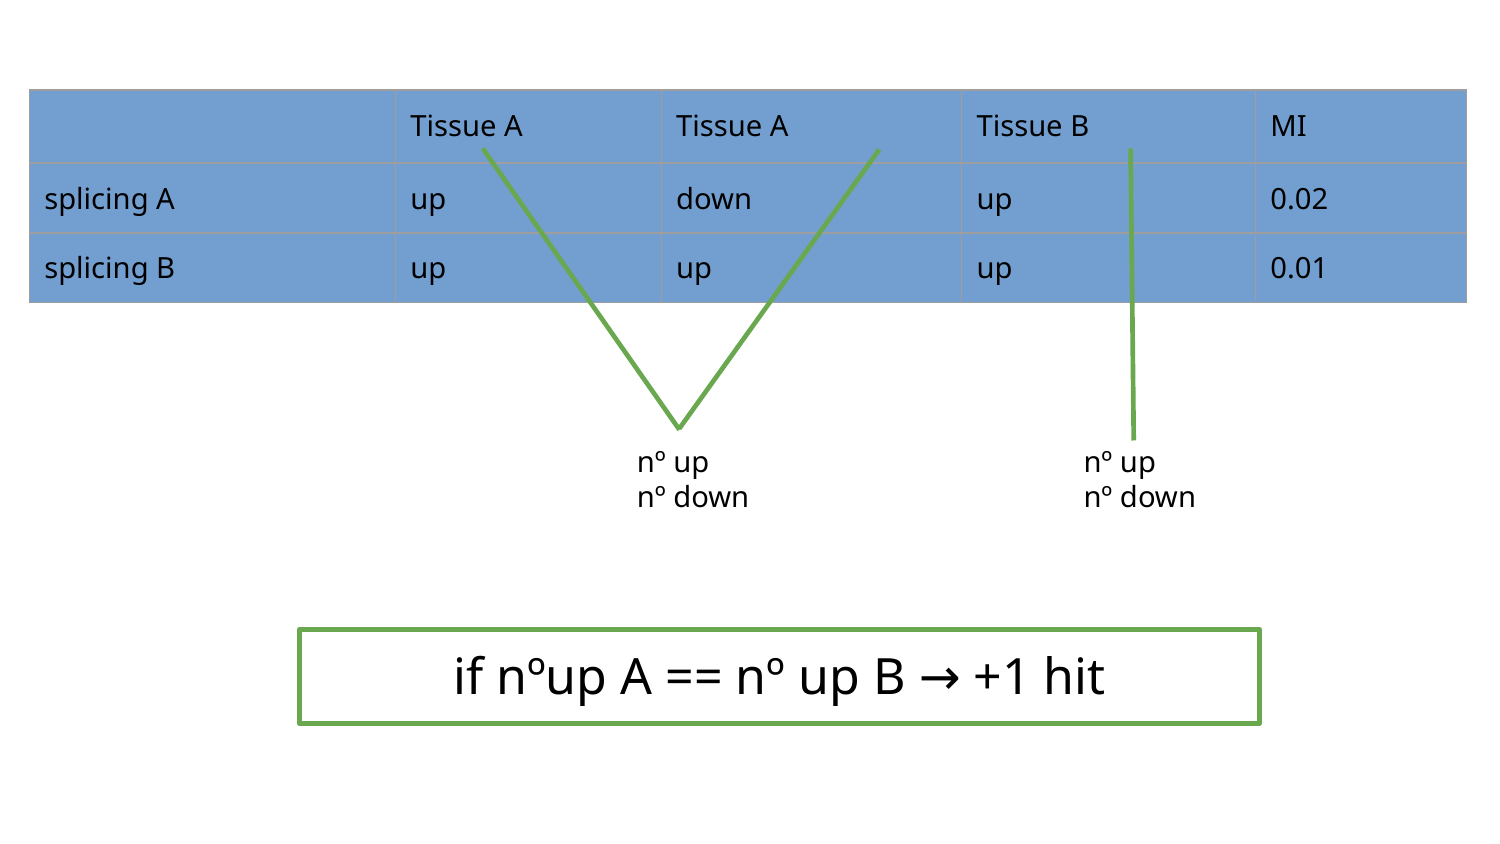

| | Tissue A | Tissue A | Tissue B | MI |
| --- | --- | --- | --- | --- |
| splicing A | up | down | up | 0.02 |
| splicing B | up | up | up | 0.01 |
nº up
nº down
nº up
nº down
if nºup A == nº up B → +1 hit